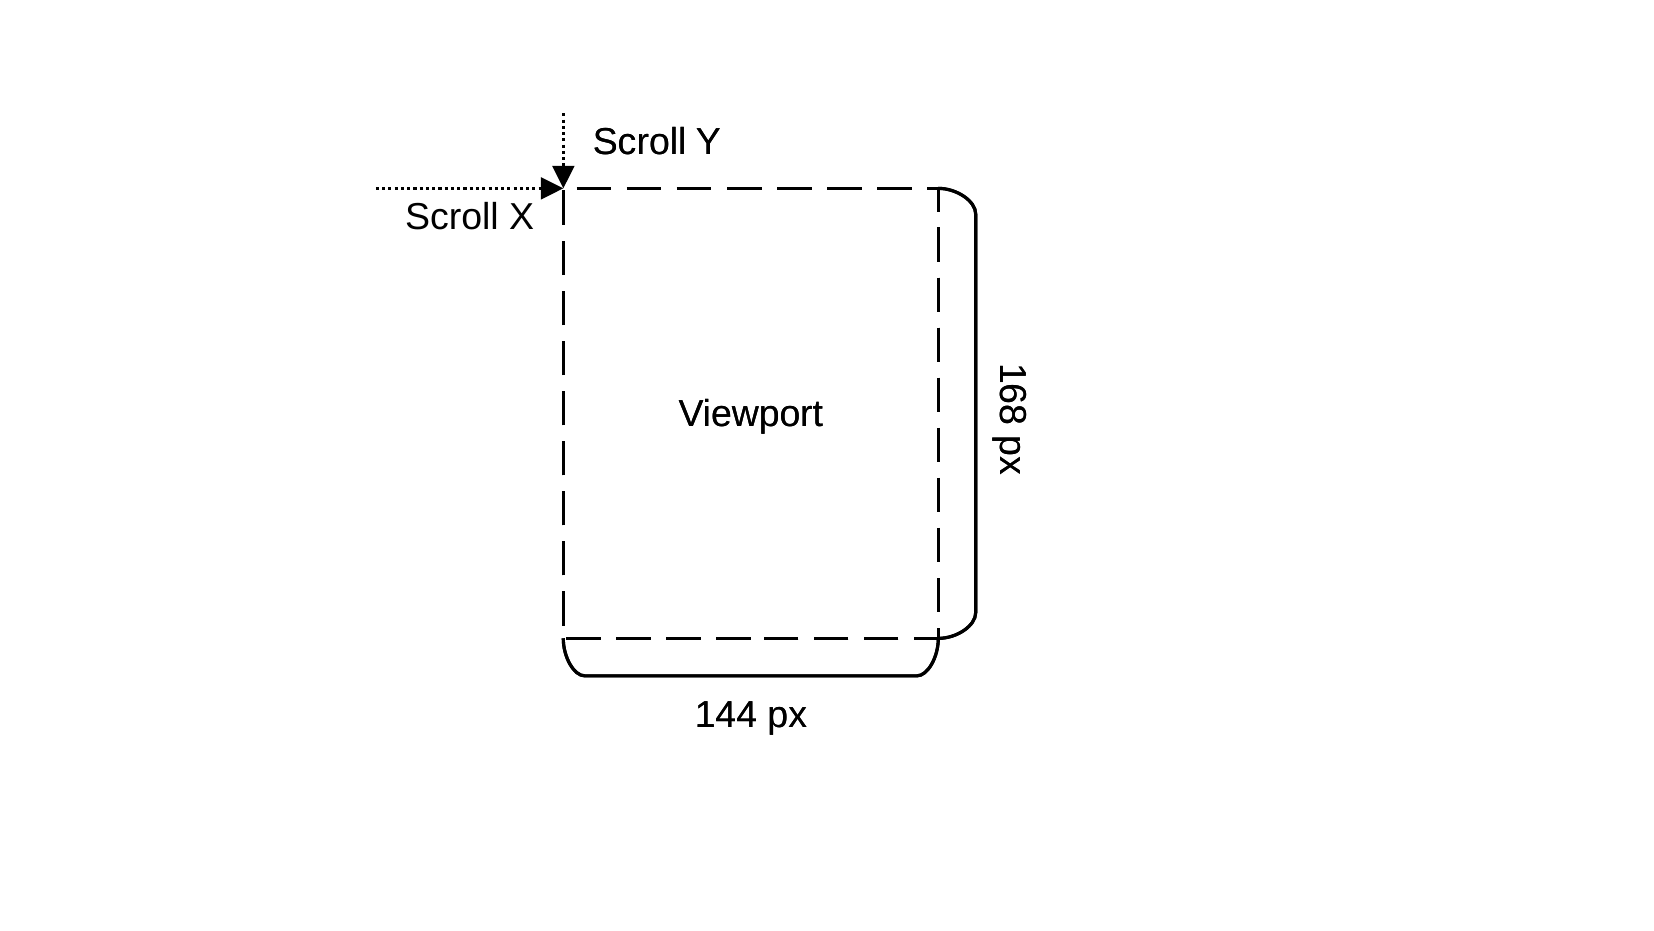

Scroll Y
Scroll X
Viewport
168 px
144 px
Scroll Y
Viewport
168 px
144 px